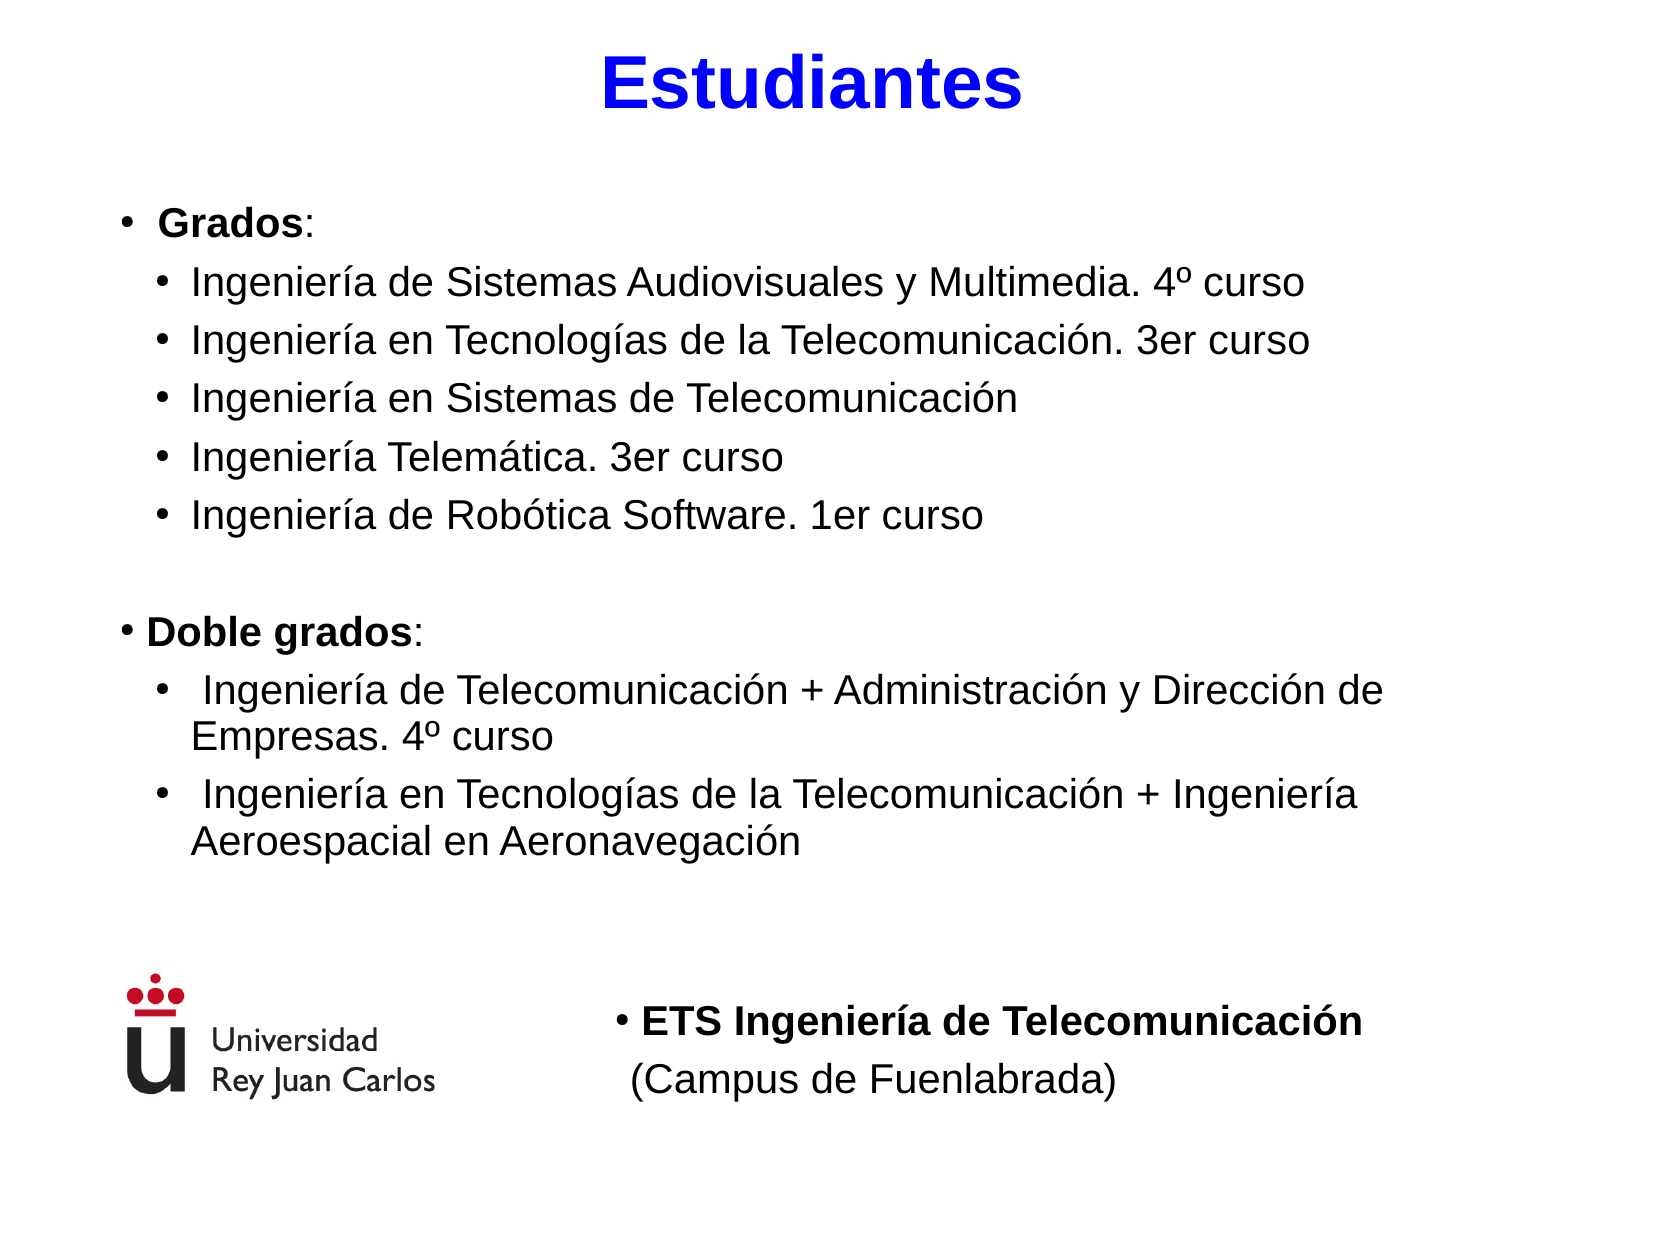

Estudiantes
 Grados:
Ingeniería de Sistemas Audiovisuales y Multimedia. 4º curso
Ingeniería en Tecnologías de la Telecomunicación. 3er curso
Ingeniería en Sistemas de Telecomunicación
Ingeniería Telemática. 3er curso
Ingeniería de Robótica Software. 1er curso
 Doble grados:
 Ingeniería de Telecomunicación + Administración y Dirección de Empresas. 4º curso
 Ingeniería en Tecnologías de la Telecomunicación + Ingeniería Aeroespacial en Aeronavegación
 ETS Ingeniería de Telecomunicación
(Campus de Fuenlabrada)